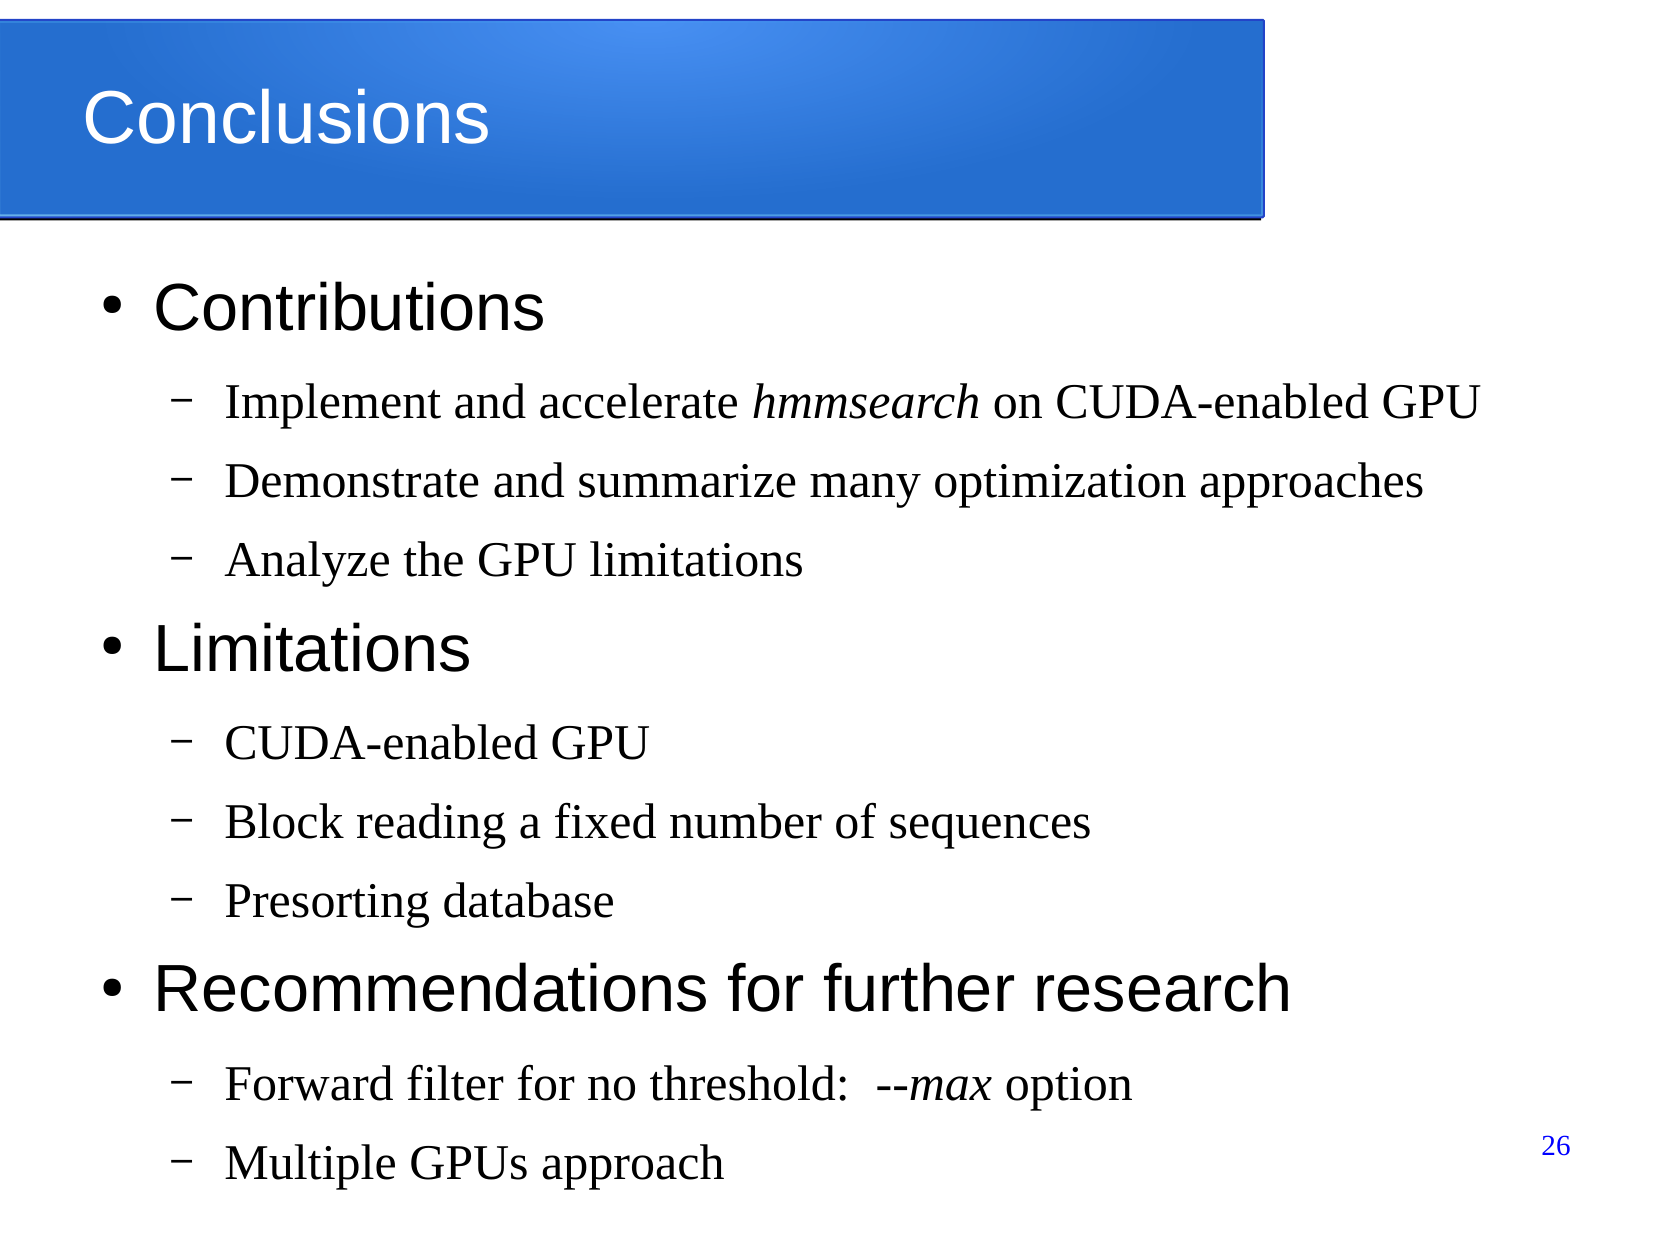

# Conclusions
Contributions
Implement and accelerate hmmsearch on CUDA-enabled GPU
Demonstrate and summarize many optimization approaches
Analyze the GPU limitations
Limitations
CUDA-enabled GPU
Block reading a fixed number of sequences
Presorting database
Recommendations for further research
Forward filter for no threshold: --max option
Multiple GPUs approach
26